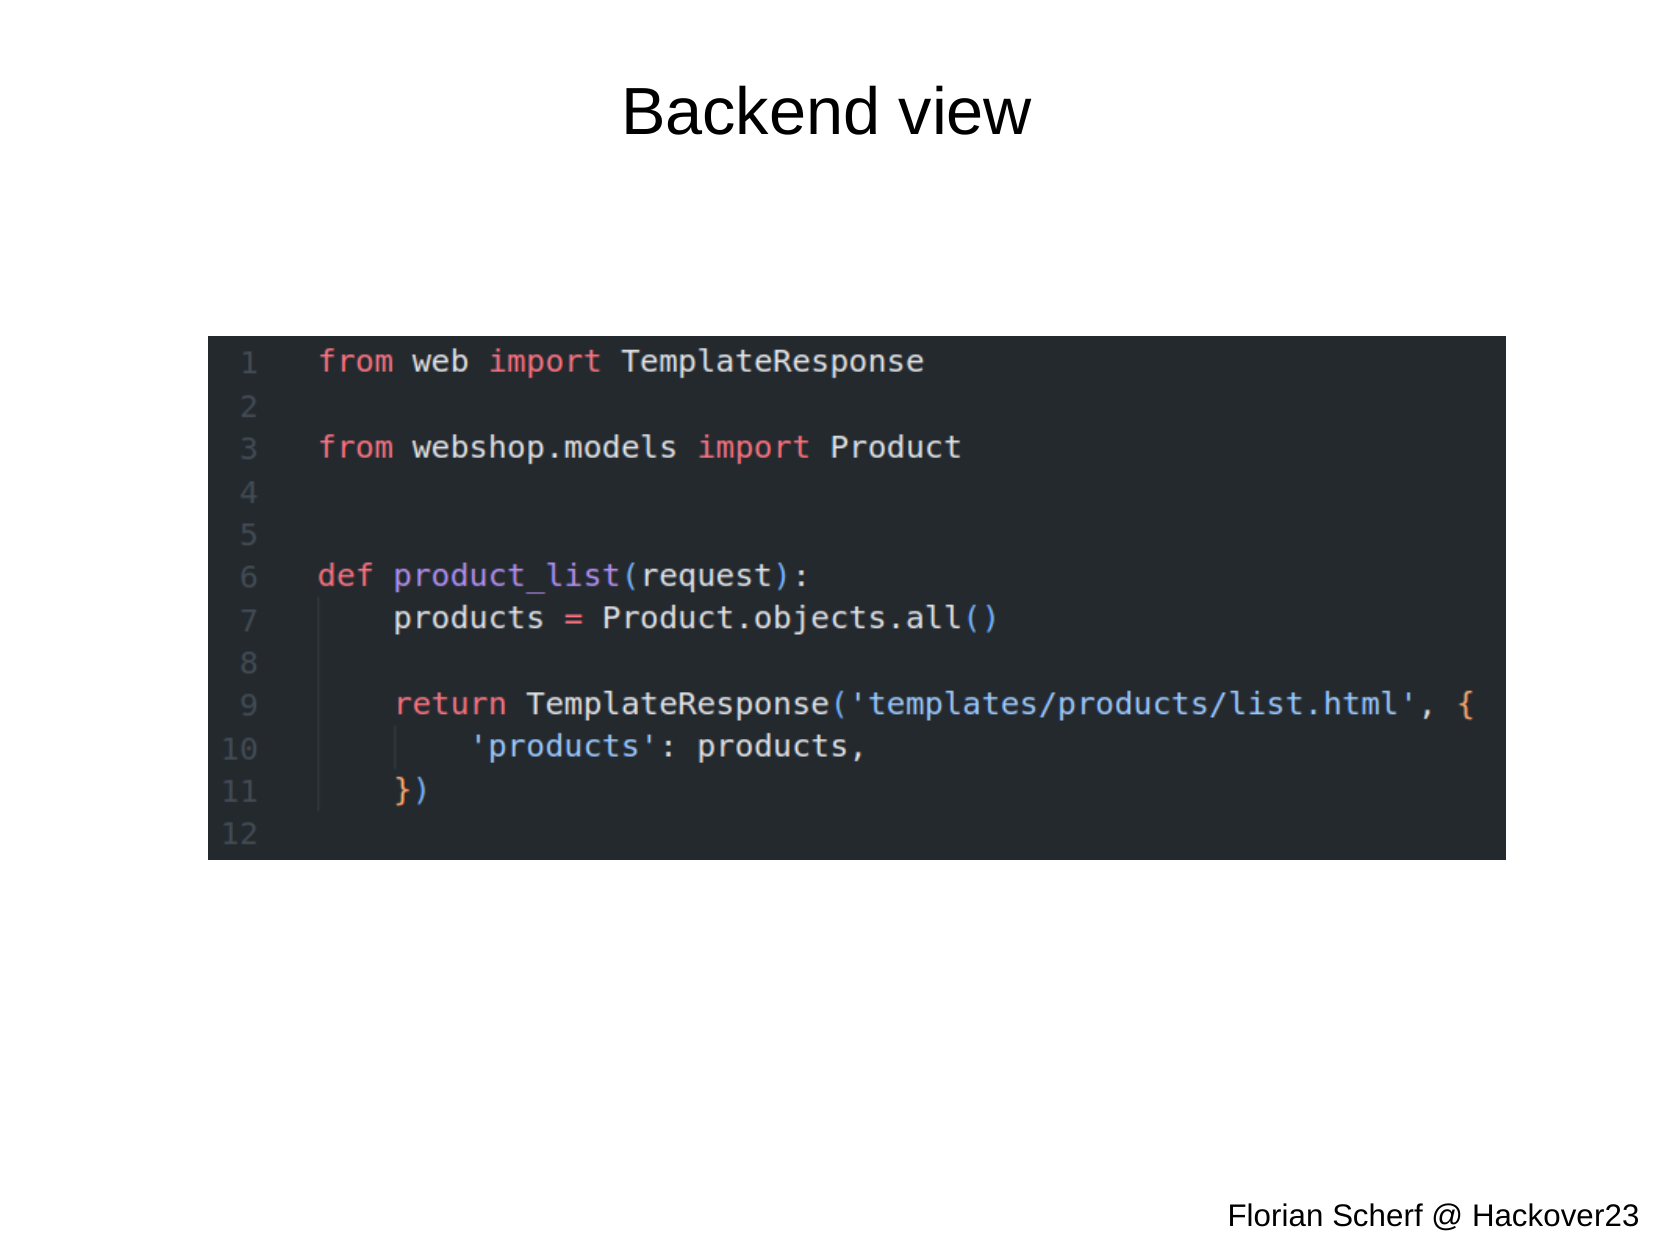

# Backend view
Florian Scherf @ Hackover23